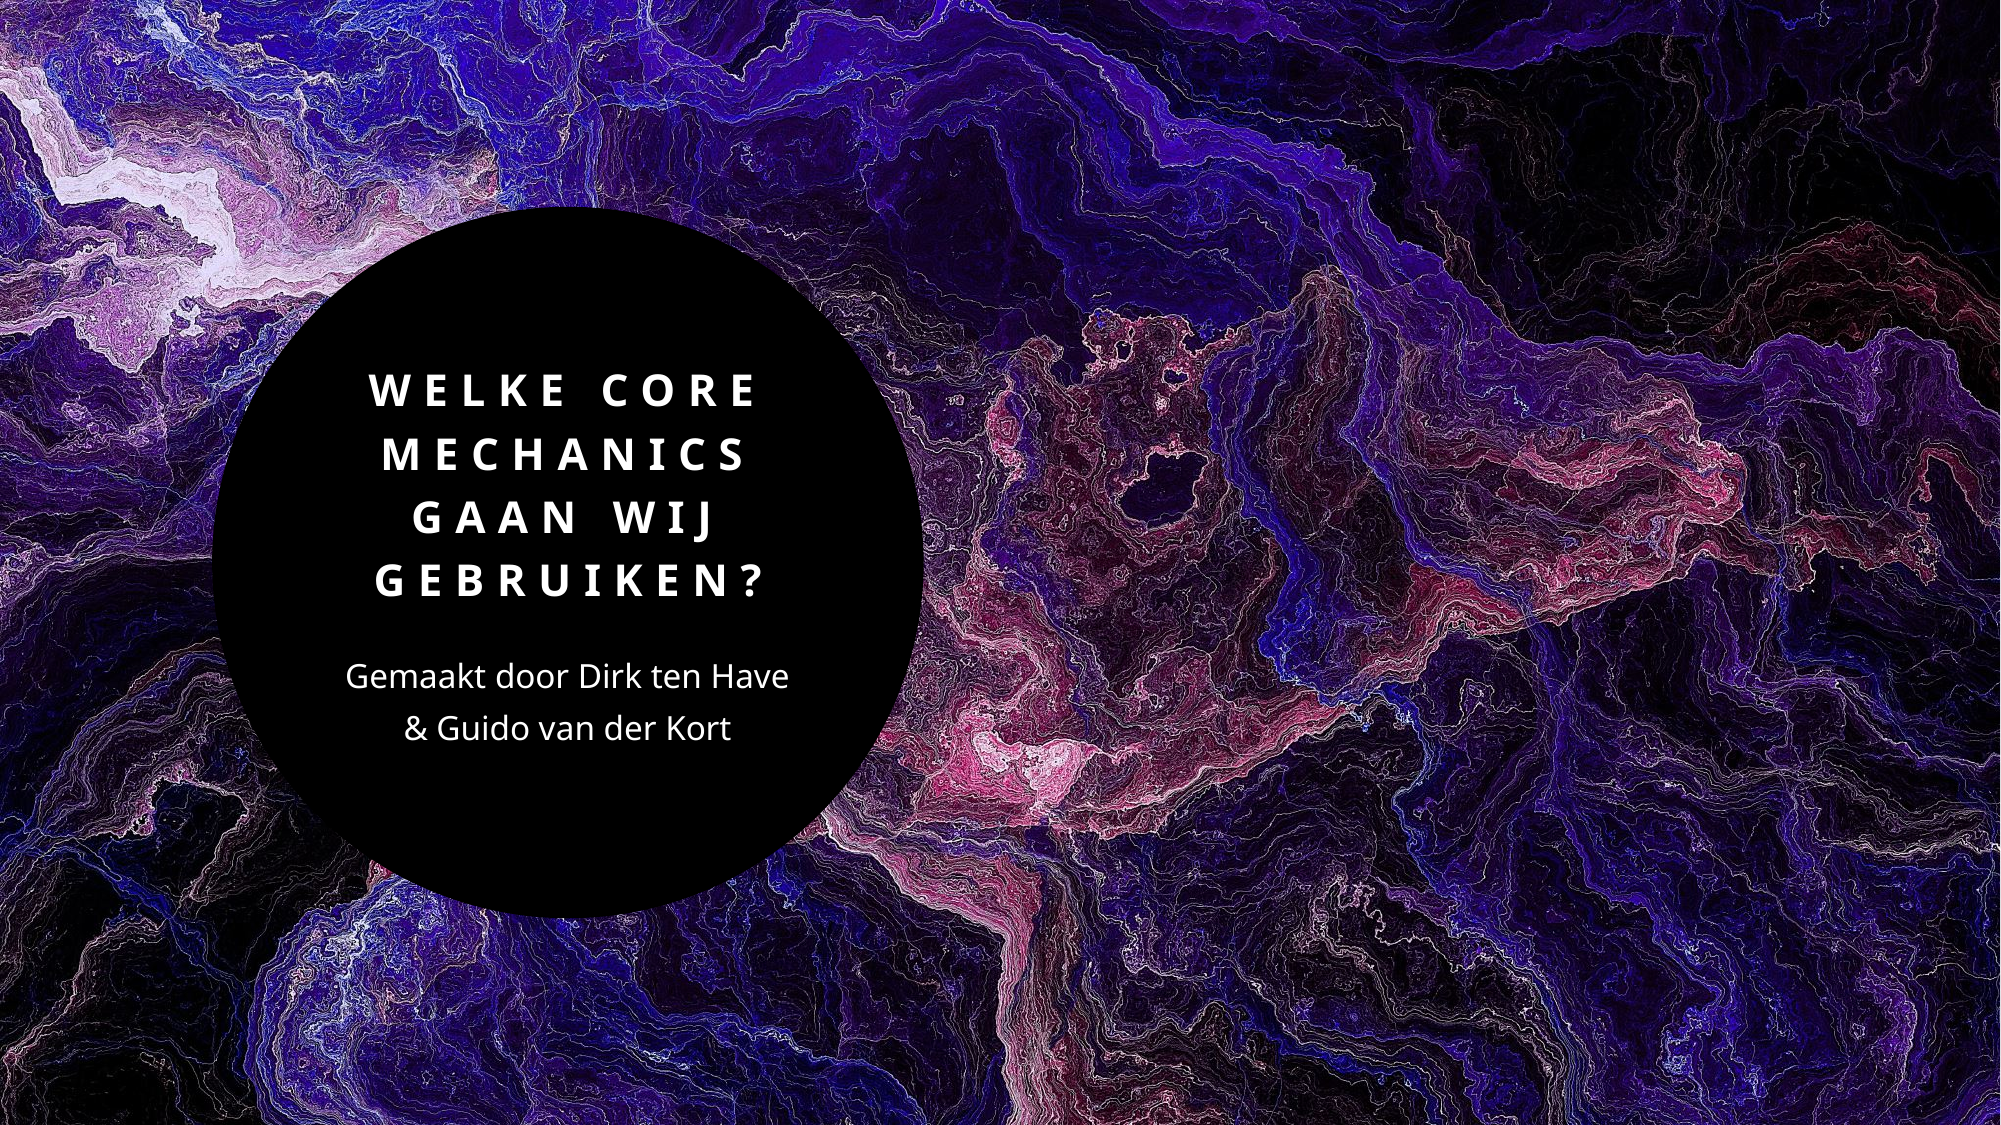

# Welke core mechanics gaan wij gebruiken?
Gemaakt door Dirk ten Have & Guido van der Kort